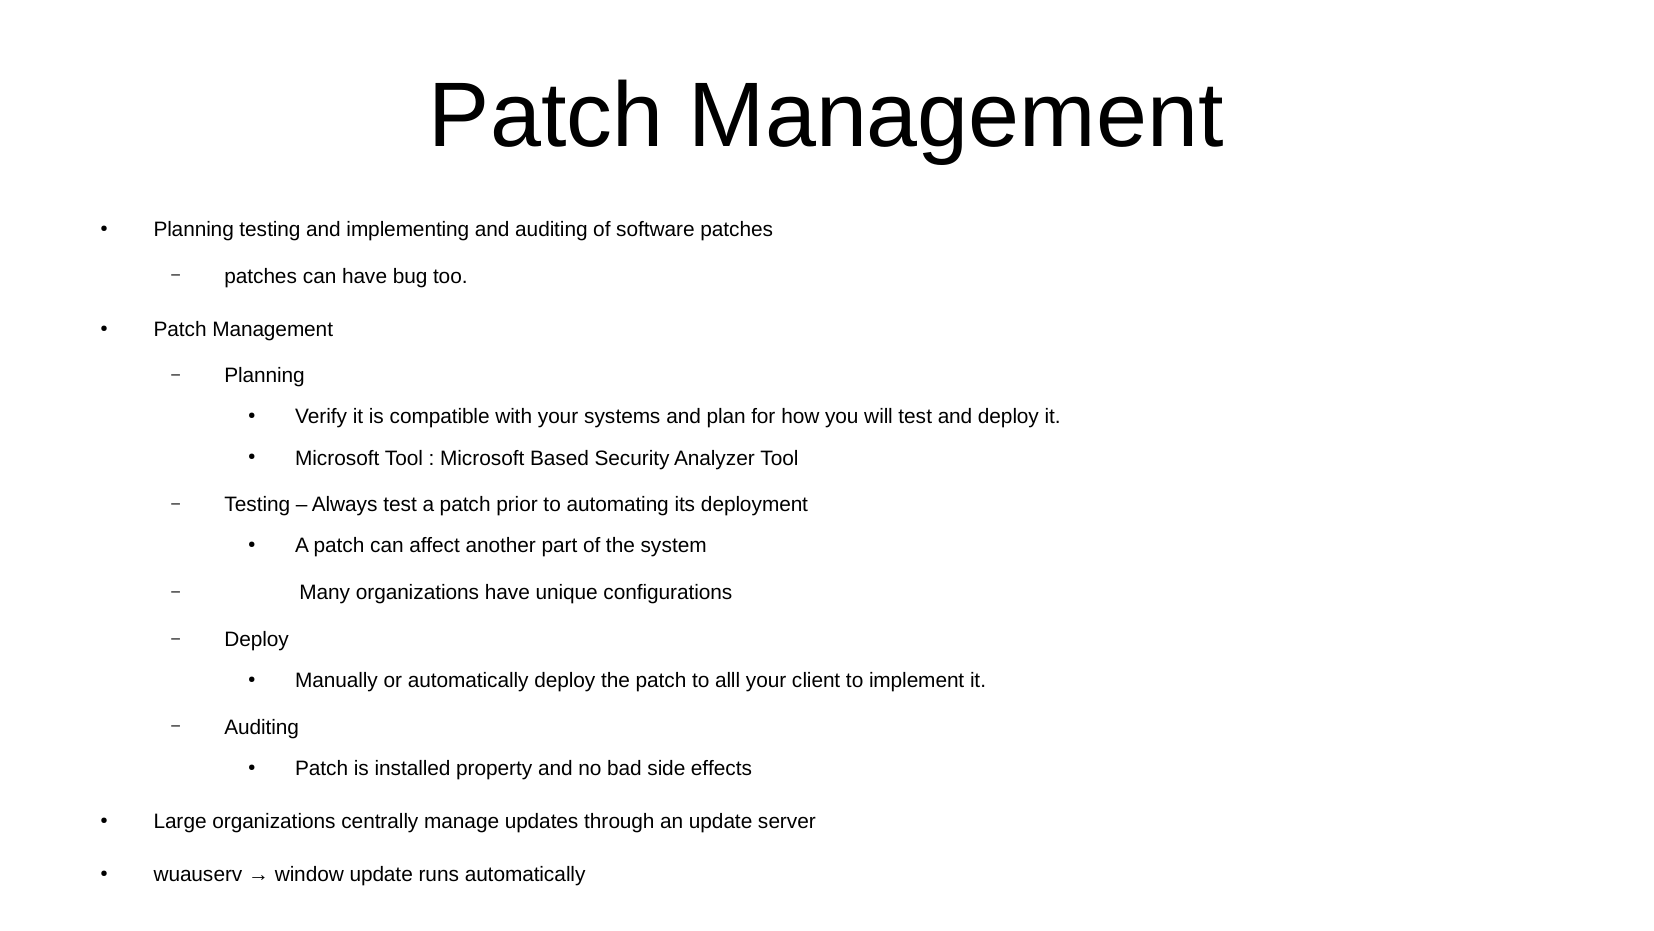

# Patch Management
Planning testing and implementing and auditing of software patches
patches can have bug too.
Patch Management
Planning
Verify it is compatible with your systems and plan for how you will test and deploy it.
Microsoft Tool : Microsoft Based Security Analyzer Tool
Testing – Always test a patch prior to automating its deployment
A patch can affect another part of the system
 	Many organizations have unique configurations
Deploy
Manually or automatically deploy the patch to alll your client to implement it.
Auditing
Patch is installed property and no bad side effects
Large organizations centrally manage updates through an update server
wuauserv → window update runs automatically